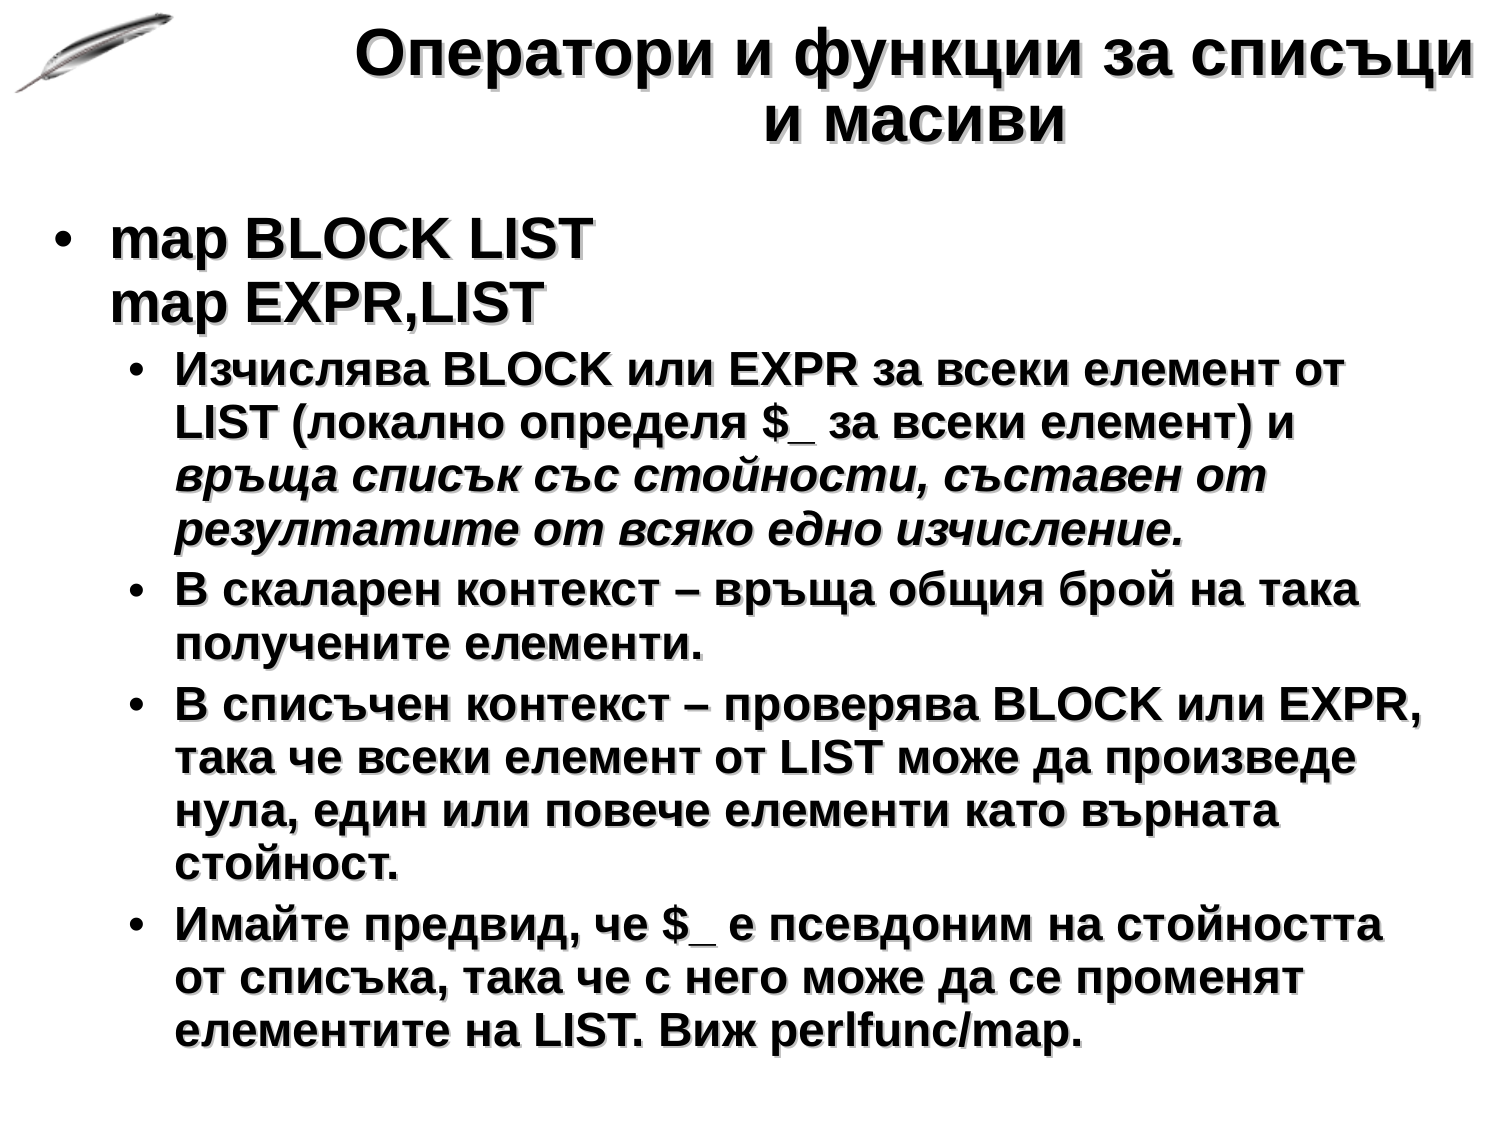

# Оператори и функции за списъци и масиви
map BLOCK LIST
map EXPR,LIST
Изчислява BLOCK или EXPR за всеки елемент от LIST (локално определя $_ за всеки елемент) и връща списък със стойности, съставен от резултатите от всяко едно изчисление.
В скаларен контекст – връща общия брой на така получените елементи.
В списъчен контекст – проверява BLOCK или EXPR, така че всеки елемент от LIST може да произведе нула, един или повече елементи като върната стойност.
Имайте предвид, че $_ е псевдоним на стойността от списъка, така че с него може да се променят елементите на LIST. Виж perlfunc/map.